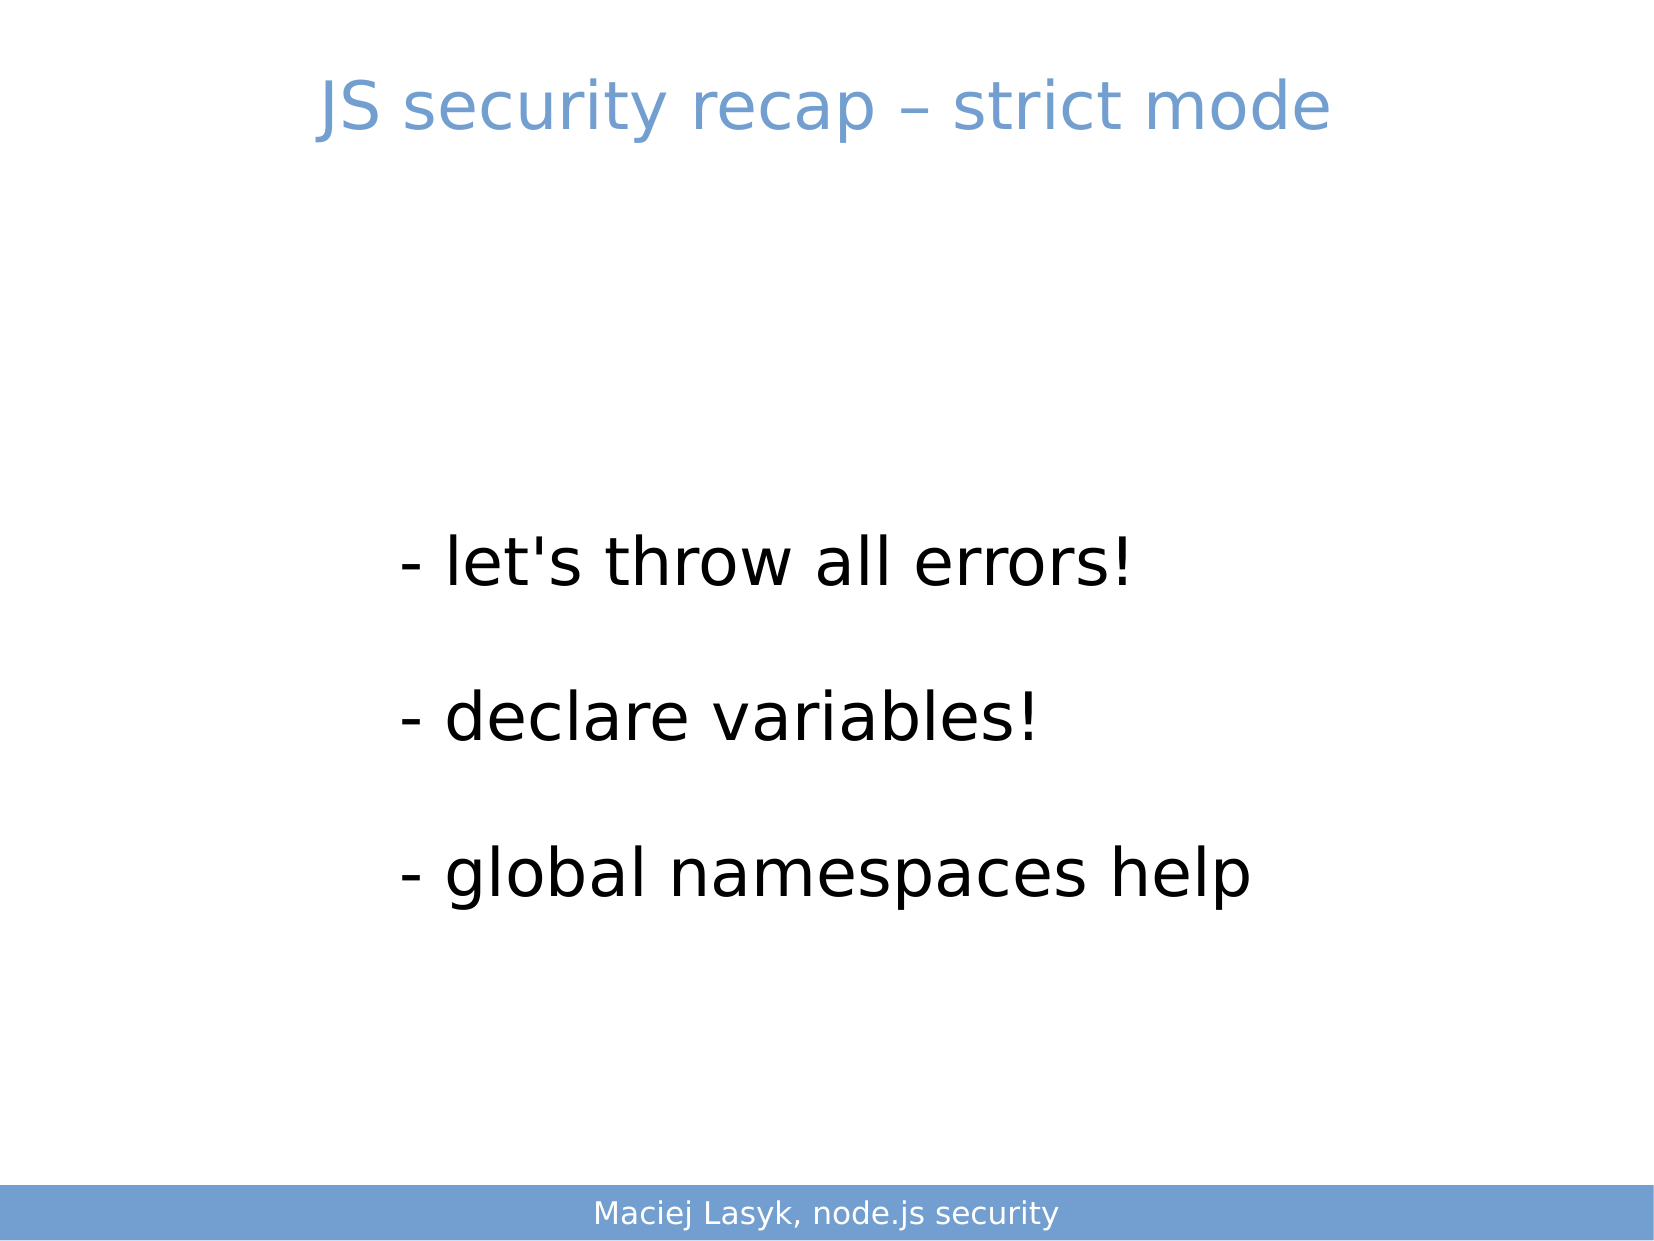

JS security recap – strict mode
- let's throw all errors!
- declare variables!
- global namespaces help
 3/25
 1/25
Maciej Lasyk, Ganglia & Nagios
Maciej Lasyk, node.js security
Maciej Lasyk, node.js security